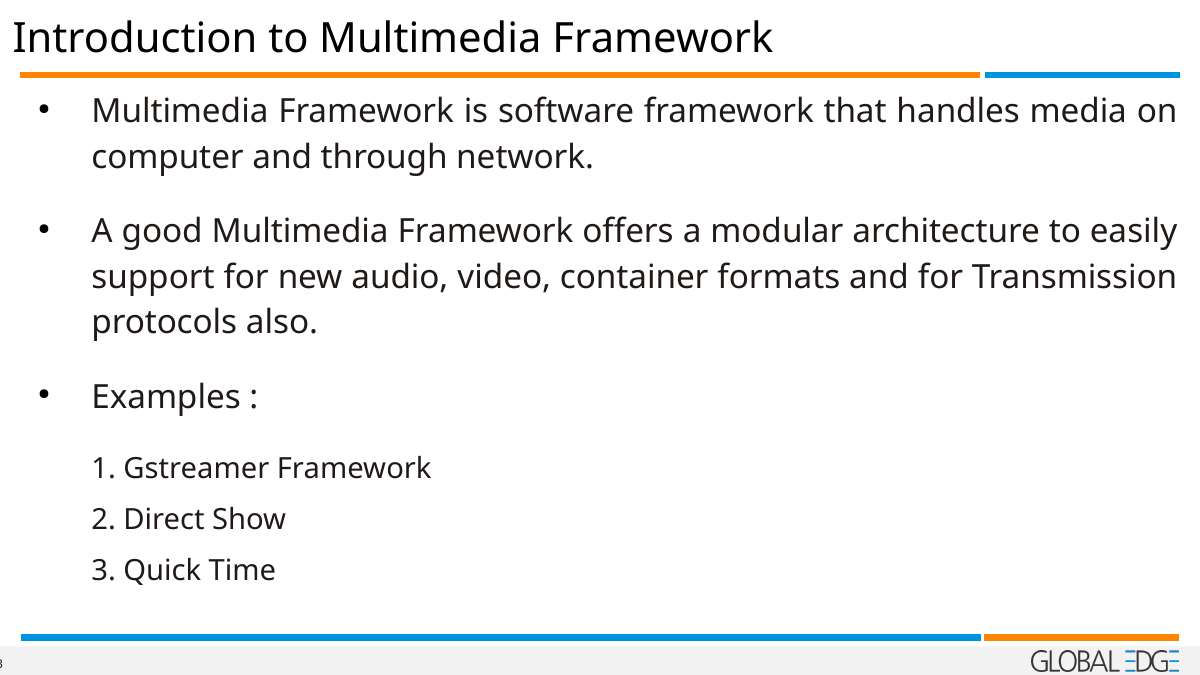

# Introduction to Multimedia Framework
Multimedia Framework is software framework that handles media on computer and through network.
A good Multimedia Framework offers a modular architecture to easily support for new audio, video, container formats and for Transmission protocols also.
Examples :
1. Gstreamer Framework
2. Direct Show
3. Quick Time